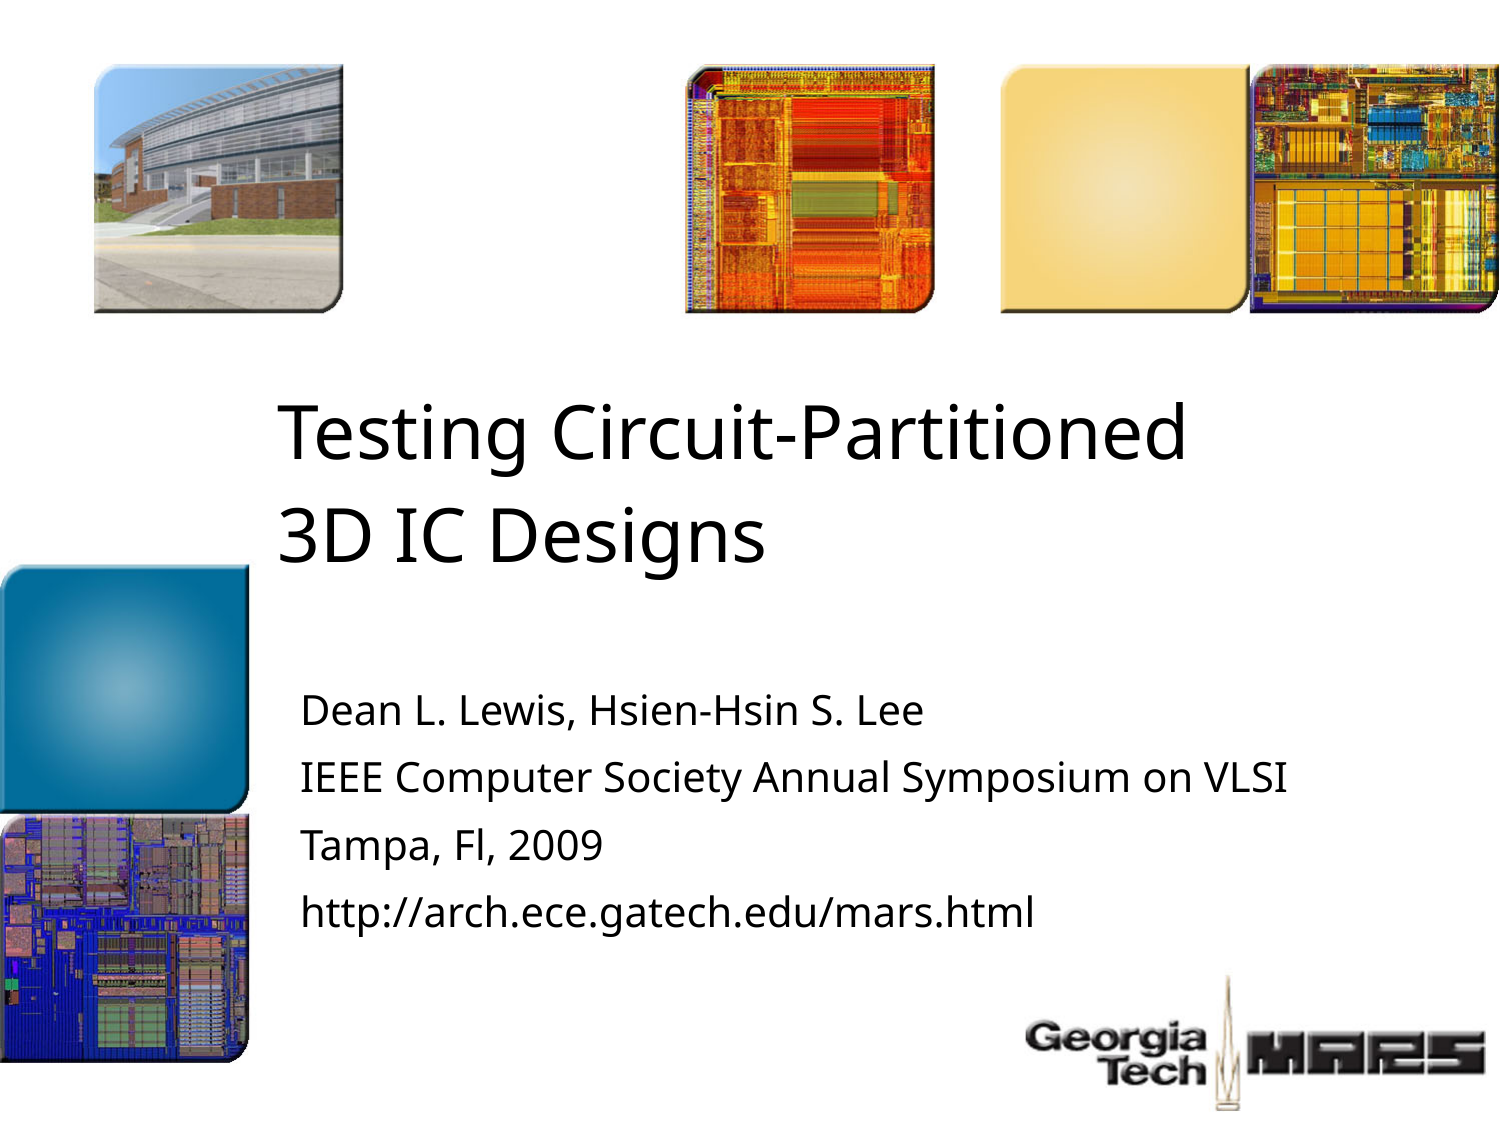

# Testing Circuit-Partitioned 3D IC Designs
Dean L. Lewis, Hsien-Hsin S. Lee
IEEE Computer Society Annual Symposium on VLSI
Tampa, Fl, 2009
http://arch.ece.gatech.edu/mars.html